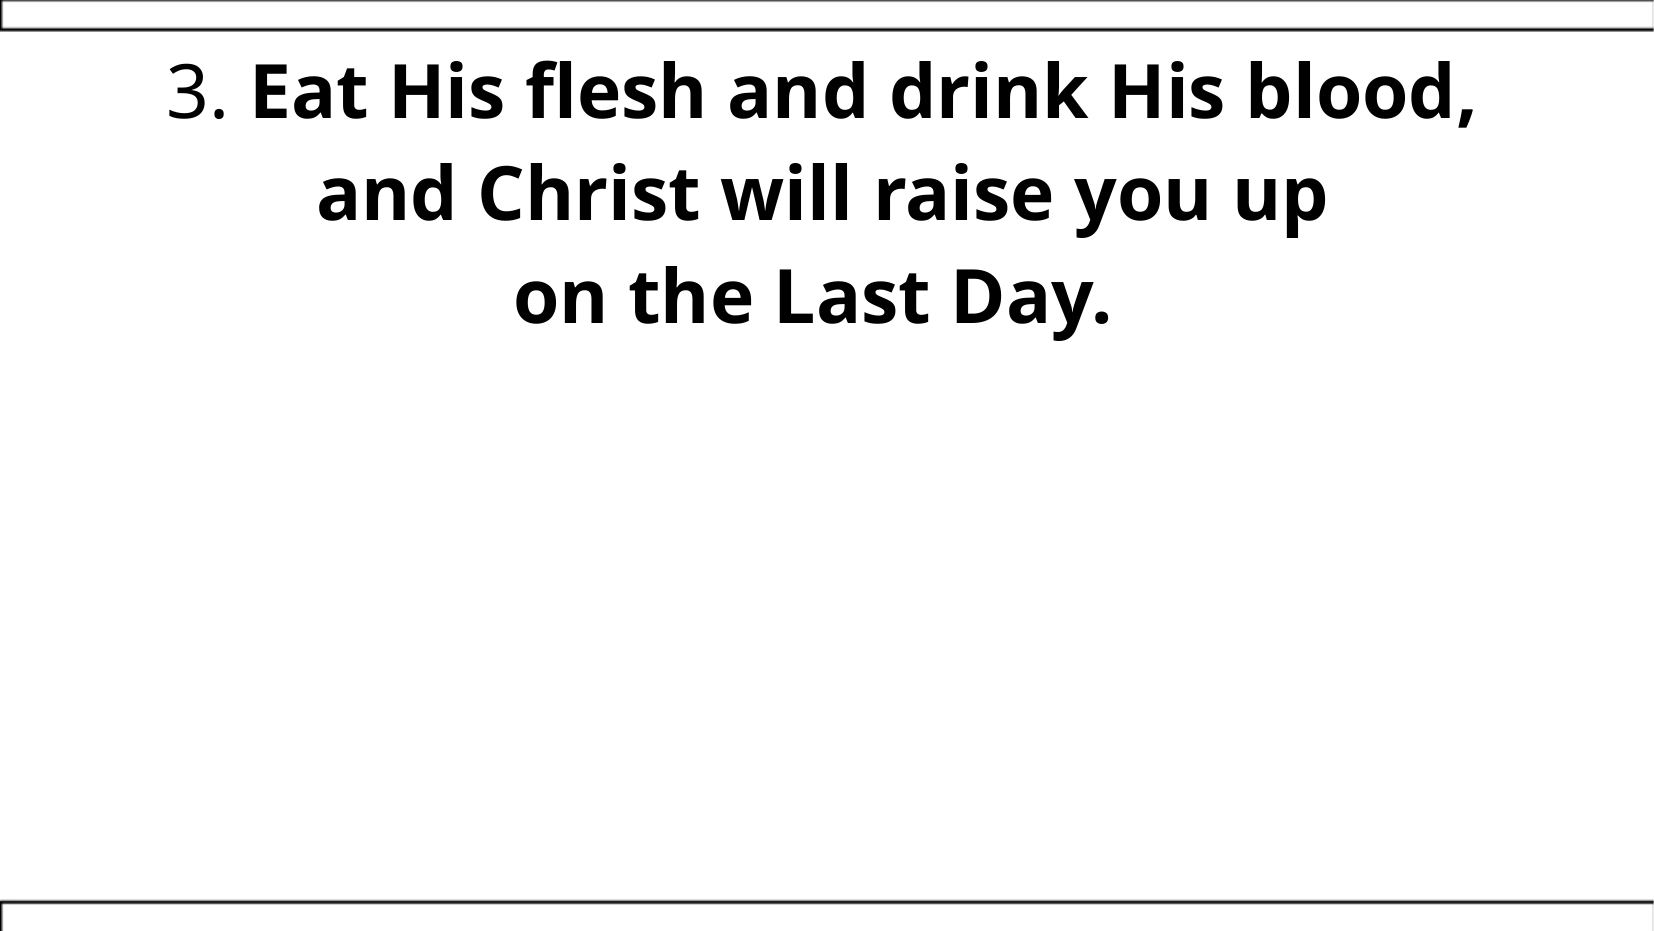

3. Eat His flesh and drink His blood,
and Christ will raise you up
on the Last Day.